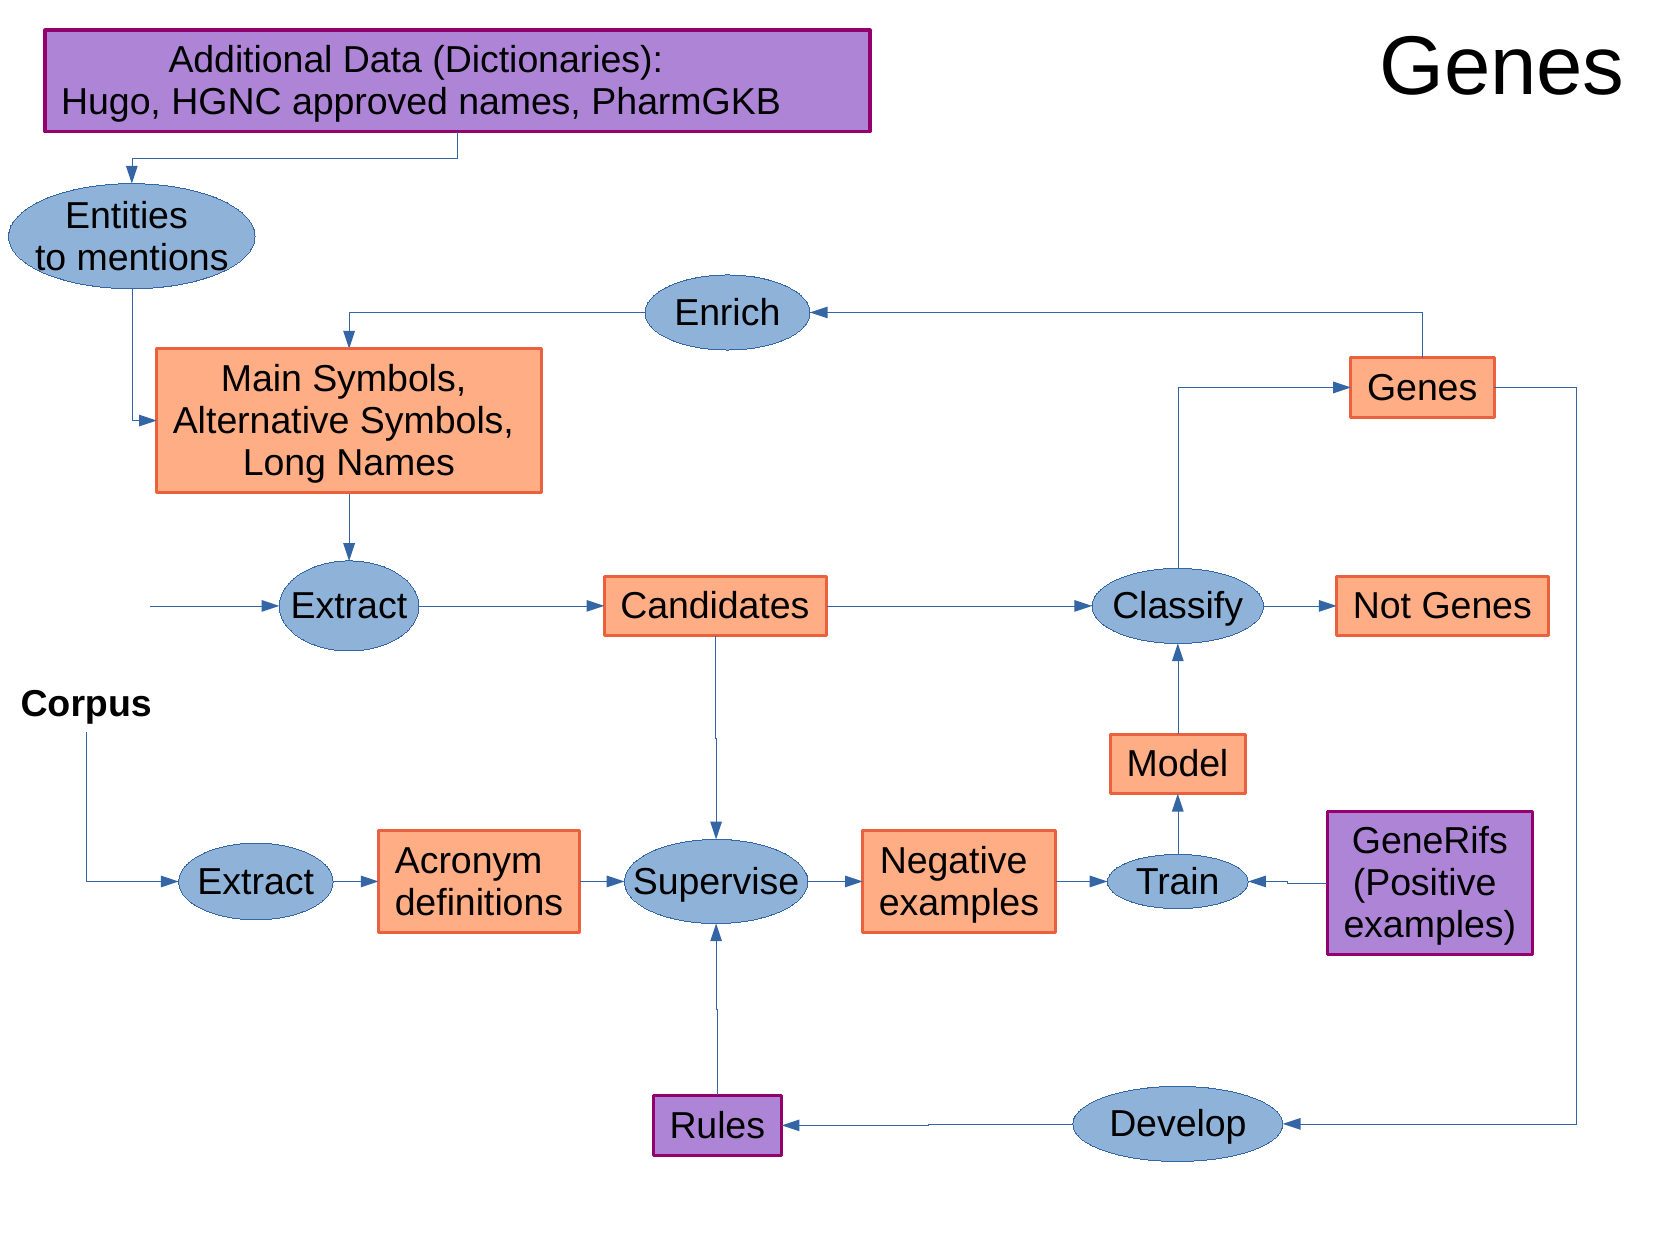

Genes
Additional Data (Dictionaries):
Hugo, HGNC approved names, PharmGKB
Entities
to mentions
Enrich
Main Symbols,
Alternative Symbols,
Long Names
Genes
Extract
Classify
Candidates
Not Genes
Corpus
Model
GeneRifs
(Positive
examples)
Acronym
definitions
Negative
examples
Supervise
Extract
Train
Develop
Rules
Corpus
Corpus
Corpus